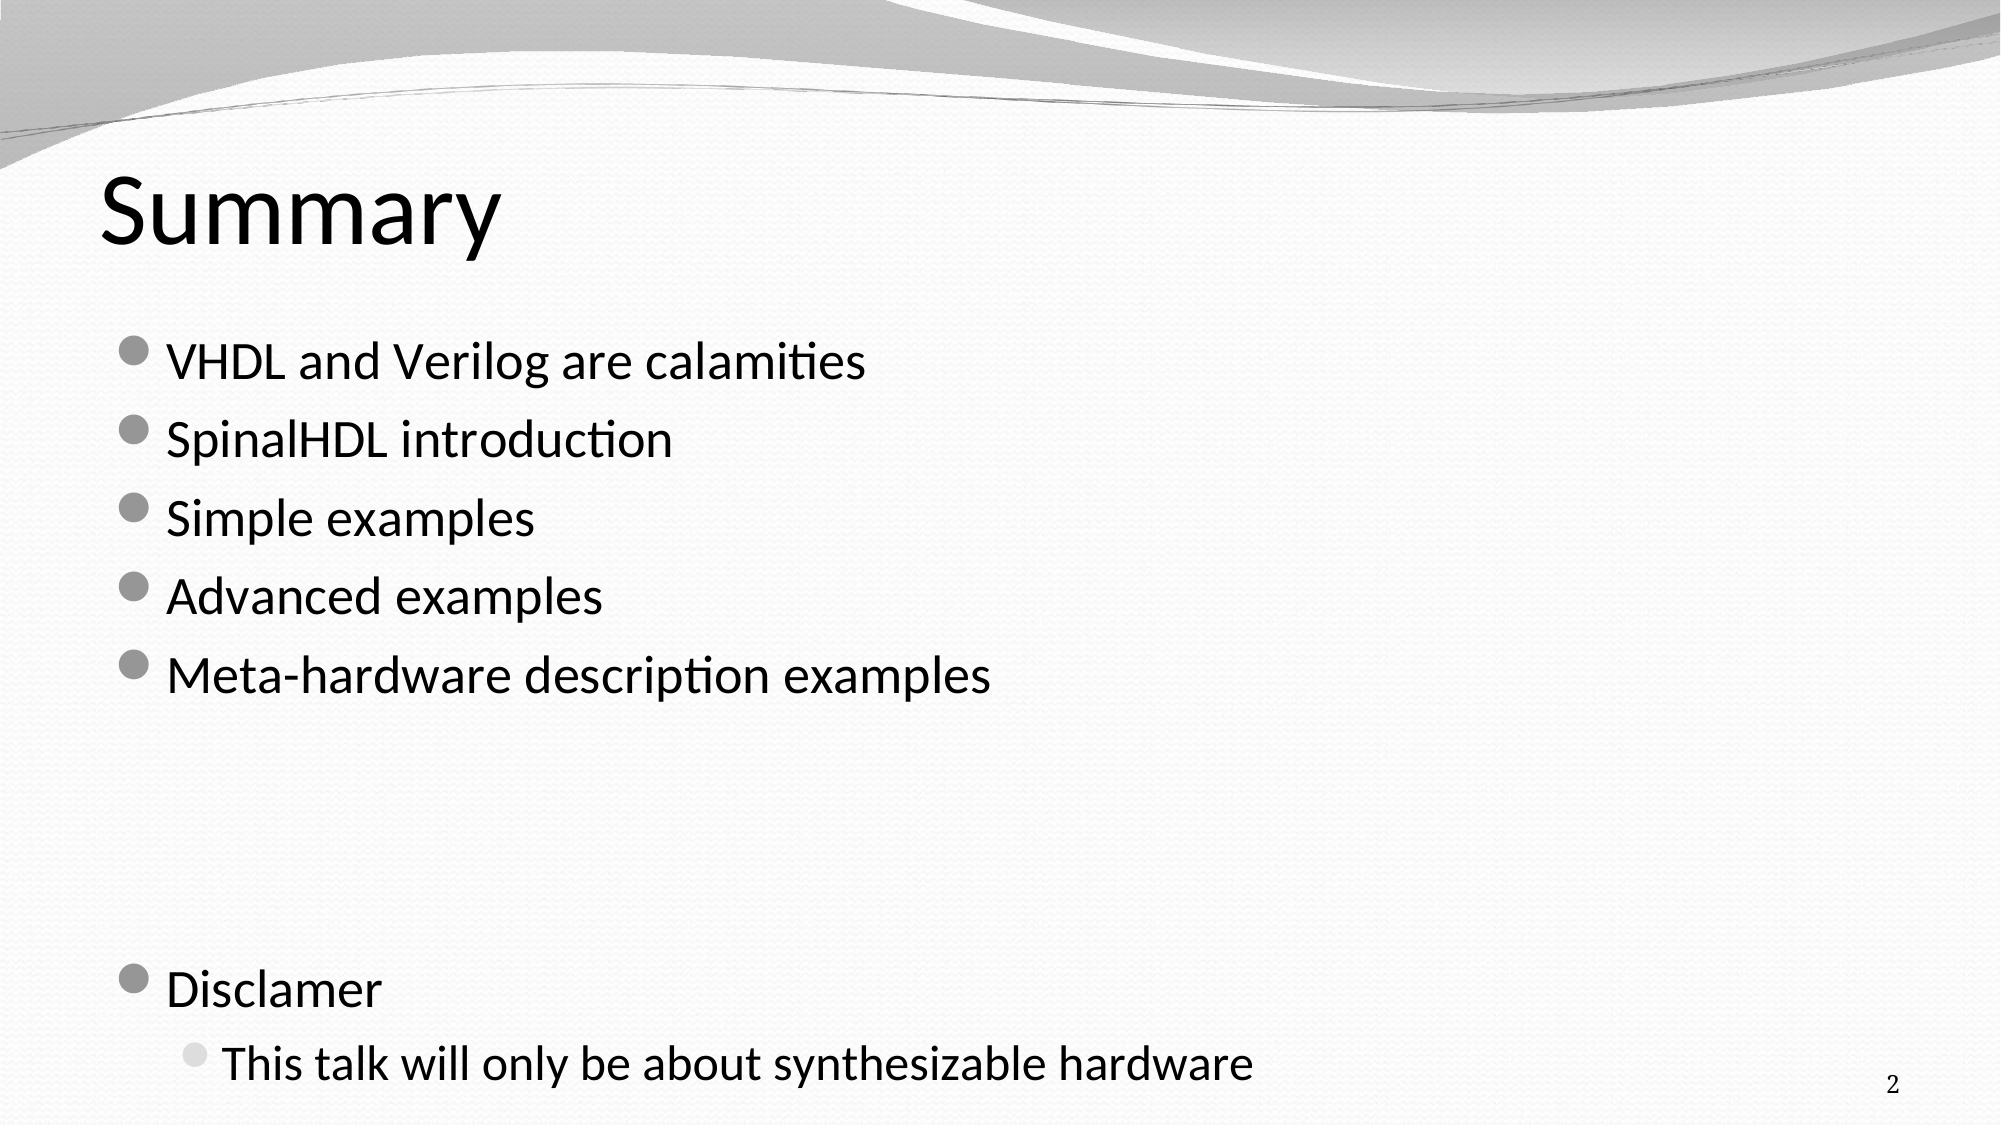

Summary
# VHDL and Verilog are calamities
SpinalHDL introduction
Simple examples
Advanced examples
Meta-hardware description examples
Disclamer
This talk will only be about synthesizable hardware